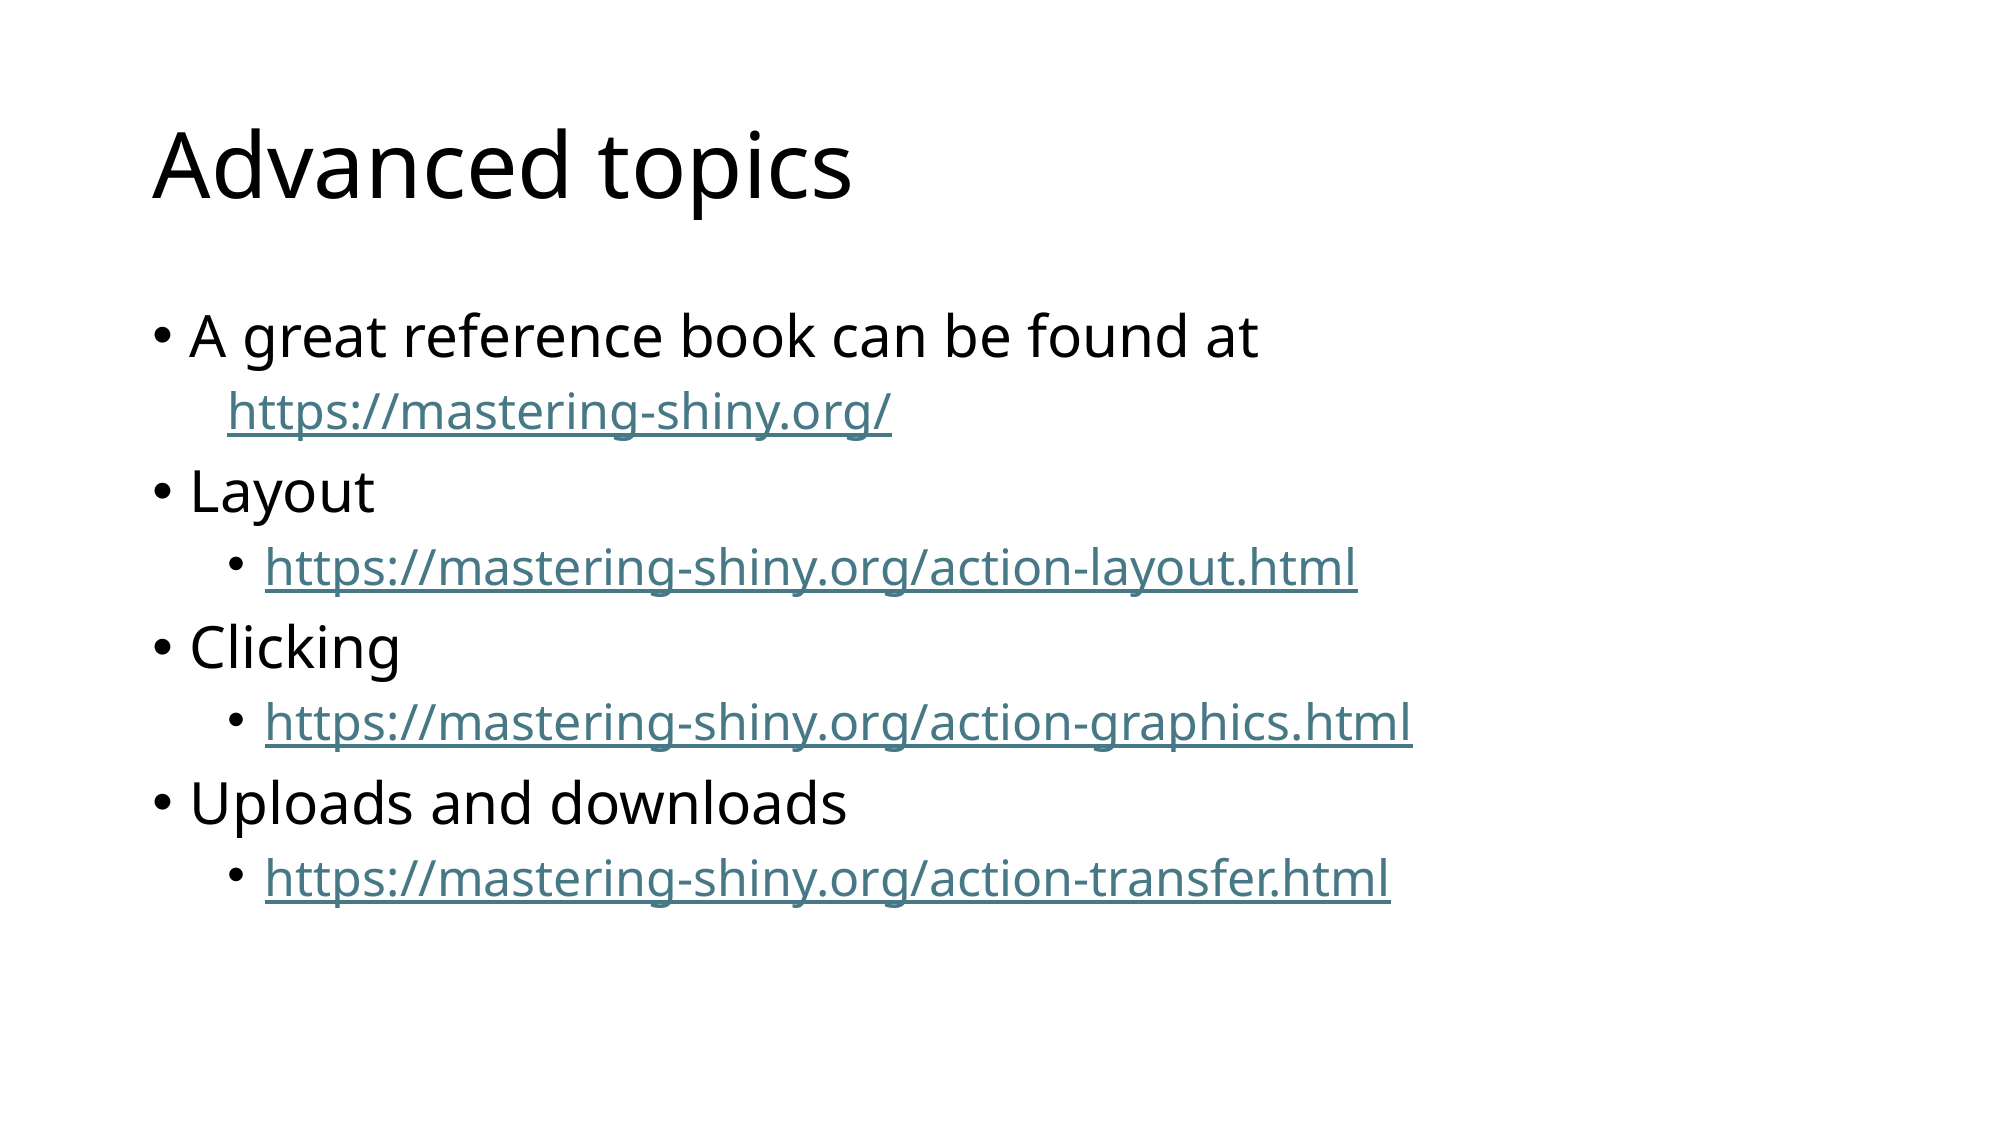

# Advanced topics
A great reference book can be found at
https://mastering-shiny.org/
Layout
https://mastering-shiny.org/action-layout.html
Clicking
https://mastering-shiny.org/action-graphics.html
Uploads and downloads
https://mastering-shiny.org/action-transfer.html